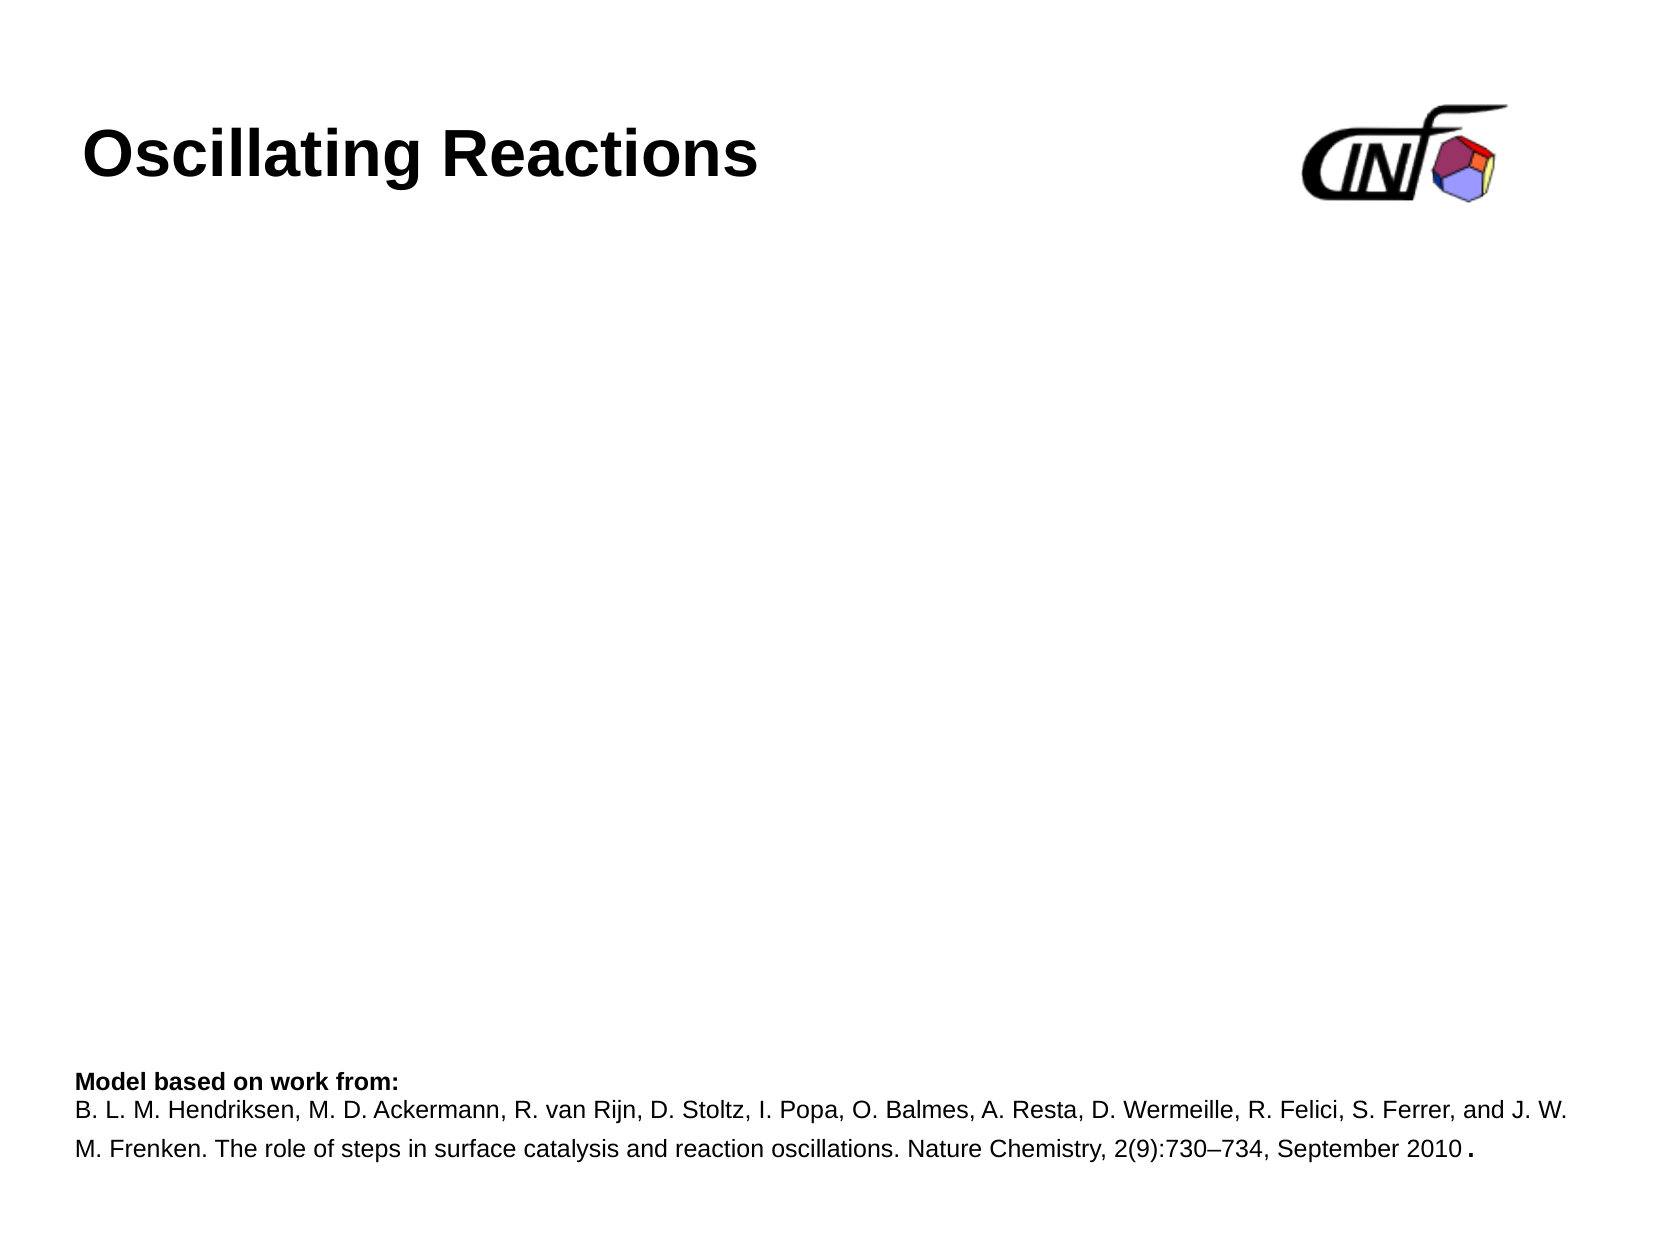

# Oscillating Reactions
Model based on work from:
B. L. M. Hendriksen, M. D. Ackermann, R. van Rijn, D. Stoltz, I. Popa, O. Balmes, A. Resta, D. Wermeille, R. Felici, S. Ferrer, and J. W.
M. Frenken. The role of steps in surface catalysis and reaction oscillations. Nature Chemistry, 2(9):730–734, September 2010.